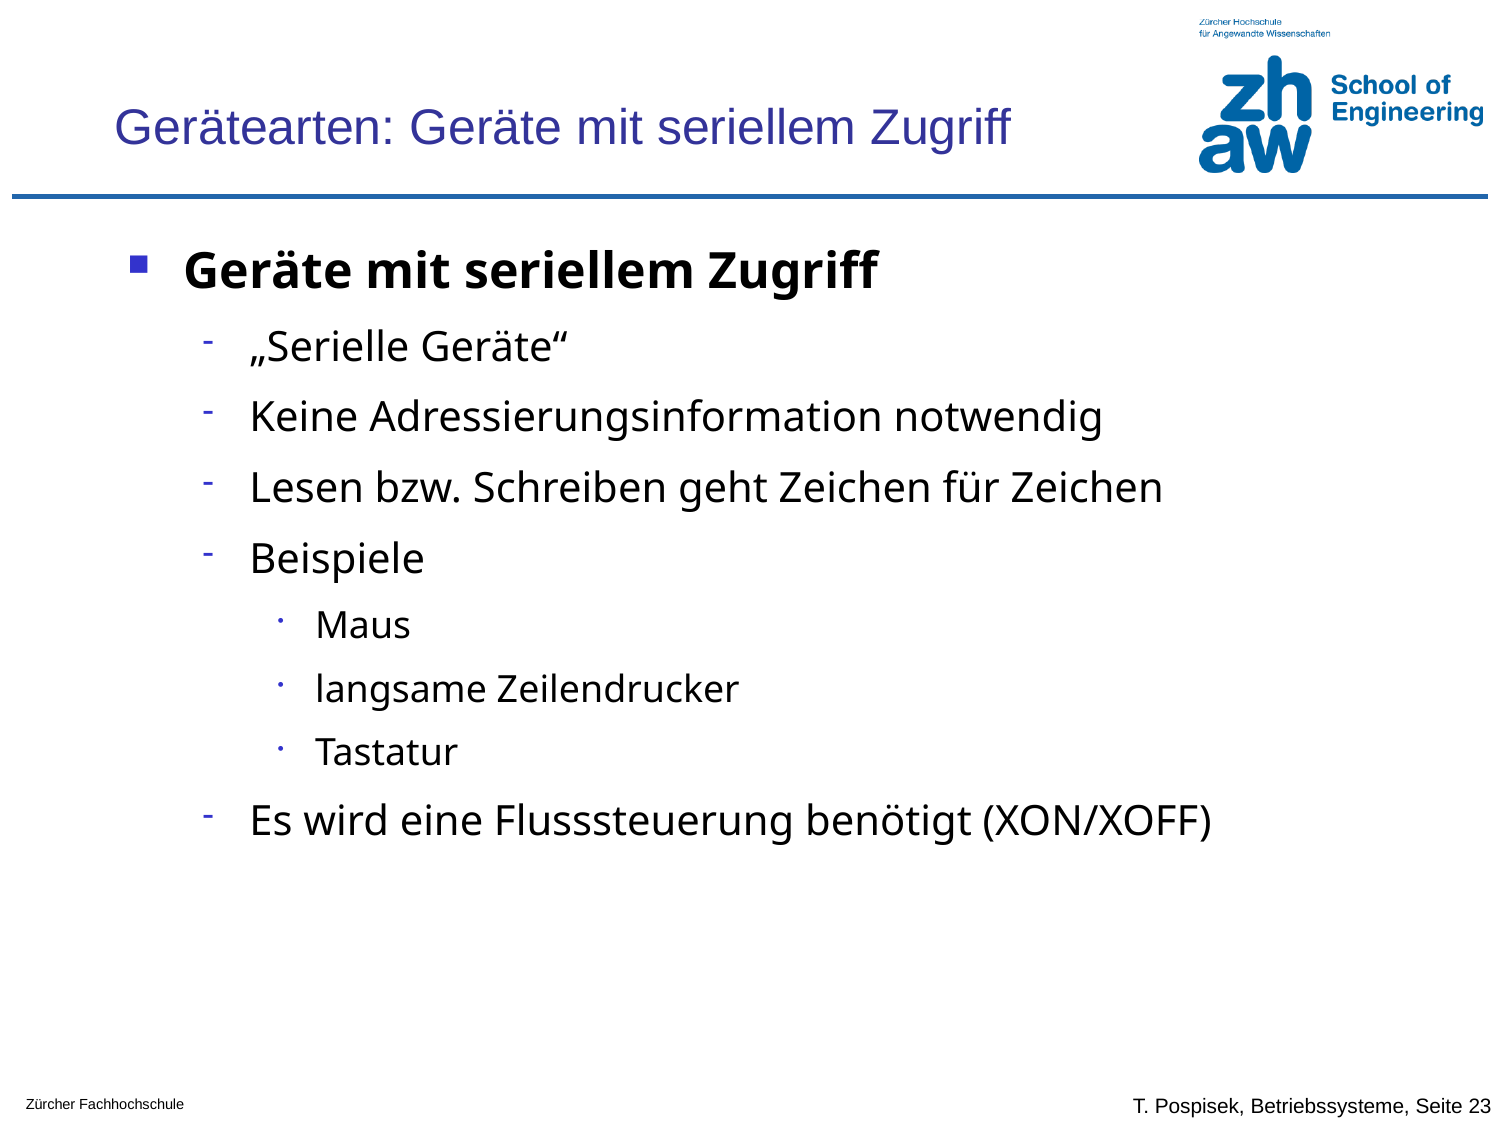

# Gerätearten: Geräte mit seriellem Zugriff
Geräte mit seriellem Zugriff
„Serielle Geräte“
Keine Adressierungsinformation notwendig
Lesen bzw. Schreiben geht Zeichen für Zeichen
Beispiele
Maus
langsame Zeilendrucker
Tastatur
Es wird eine Flusssteuerung benötigt (XON/XOFF)